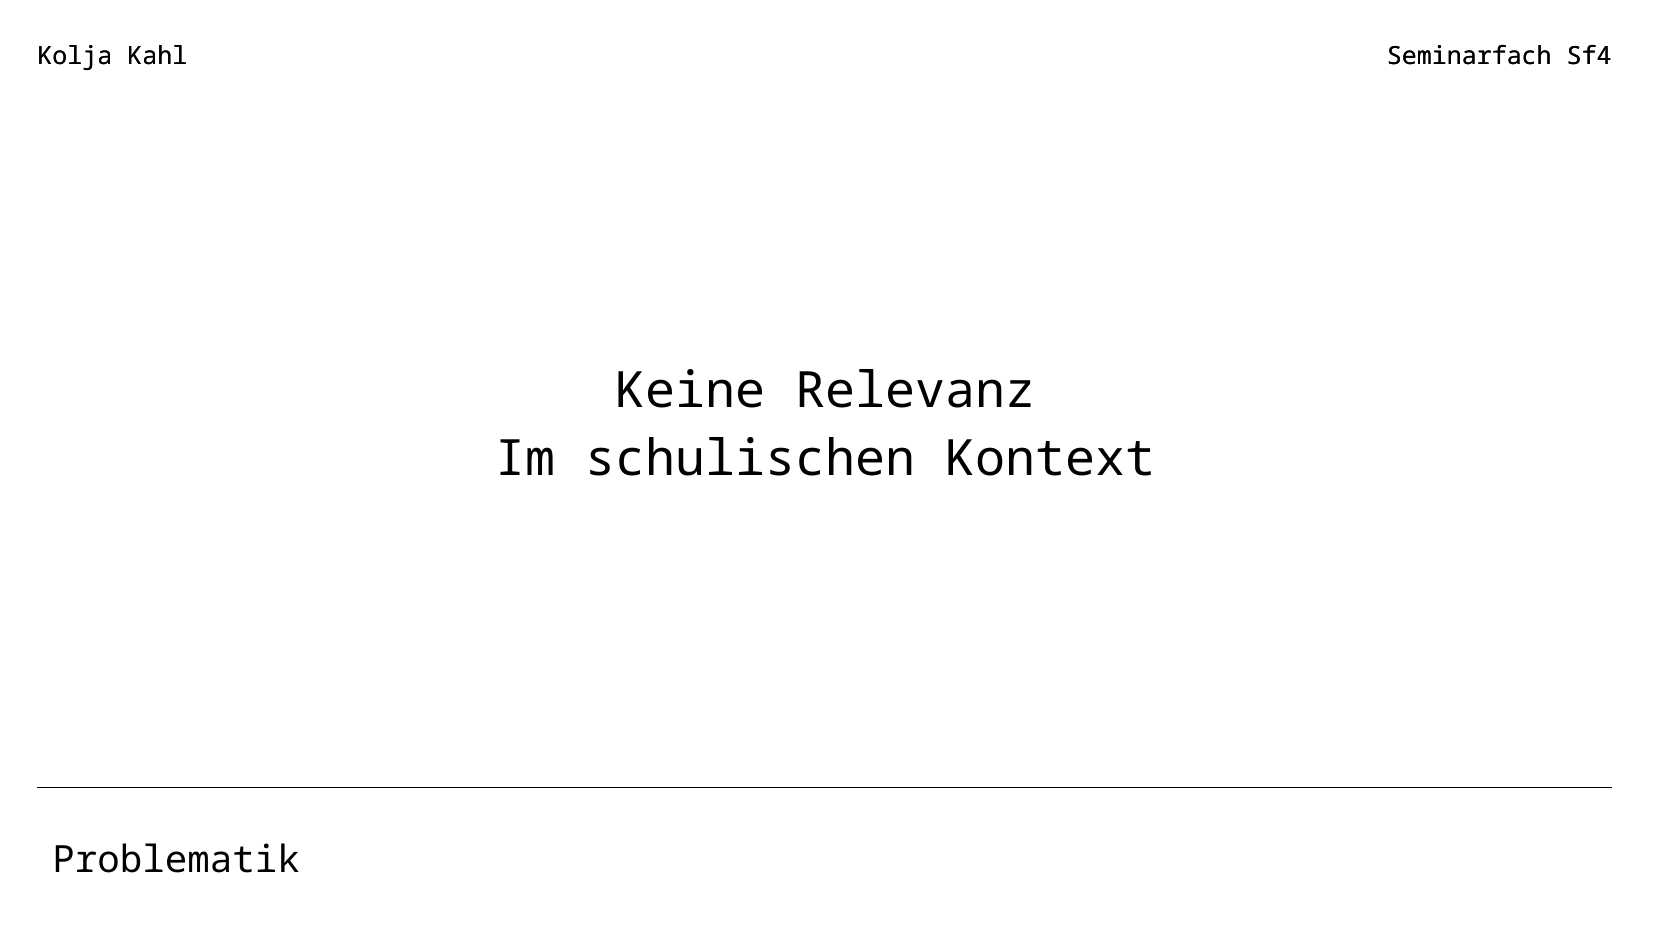

Kolja Kahl
Seminarfach Sf4
Kolja Kahl
Seminarfach Sf4
Keine Relevanz
Im schulischen Kontext
Problematik